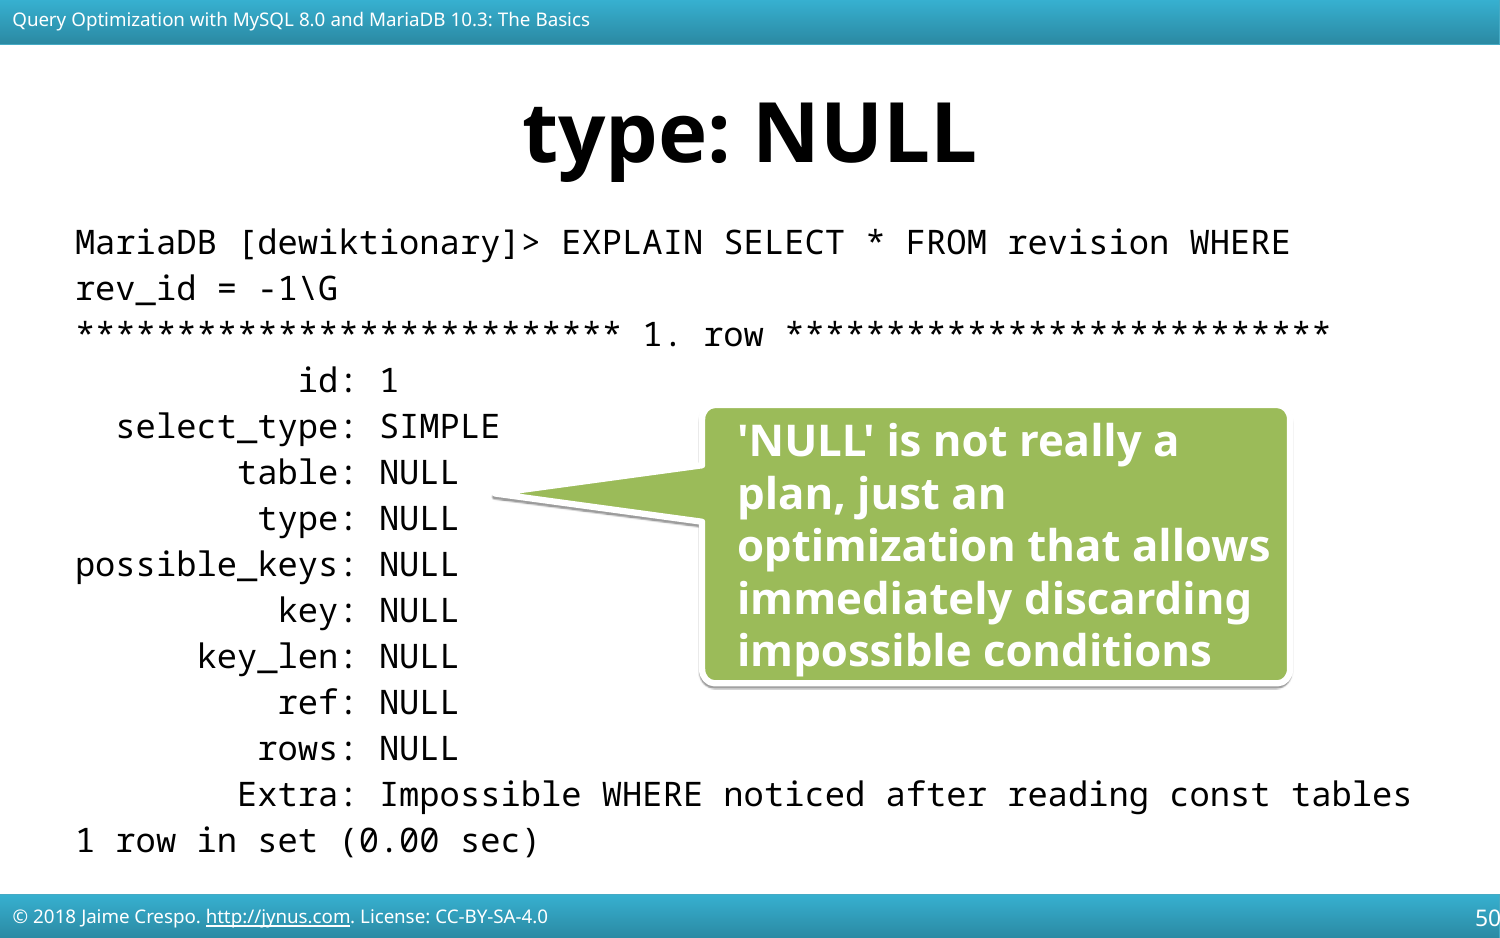

# type: NULL
MariaDB [dewiktionary]> EXPLAIN SELECT * FROM revision WHERE rev_id = -1\G
*************************** 1. row ***************************
 id: 1
 select_type: SIMPLE
 table: NULL
 type: NULL
possible_keys: NULL
 key: NULL
 key_len: NULL
 ref: NULL
 rows: NULL
 Extra: Impossible WHERE noticed after reading const tables
1 row in set (0.00 sec)
'NULL' is not really a plan, just an optimization that allows immediately discarding impossible conditions